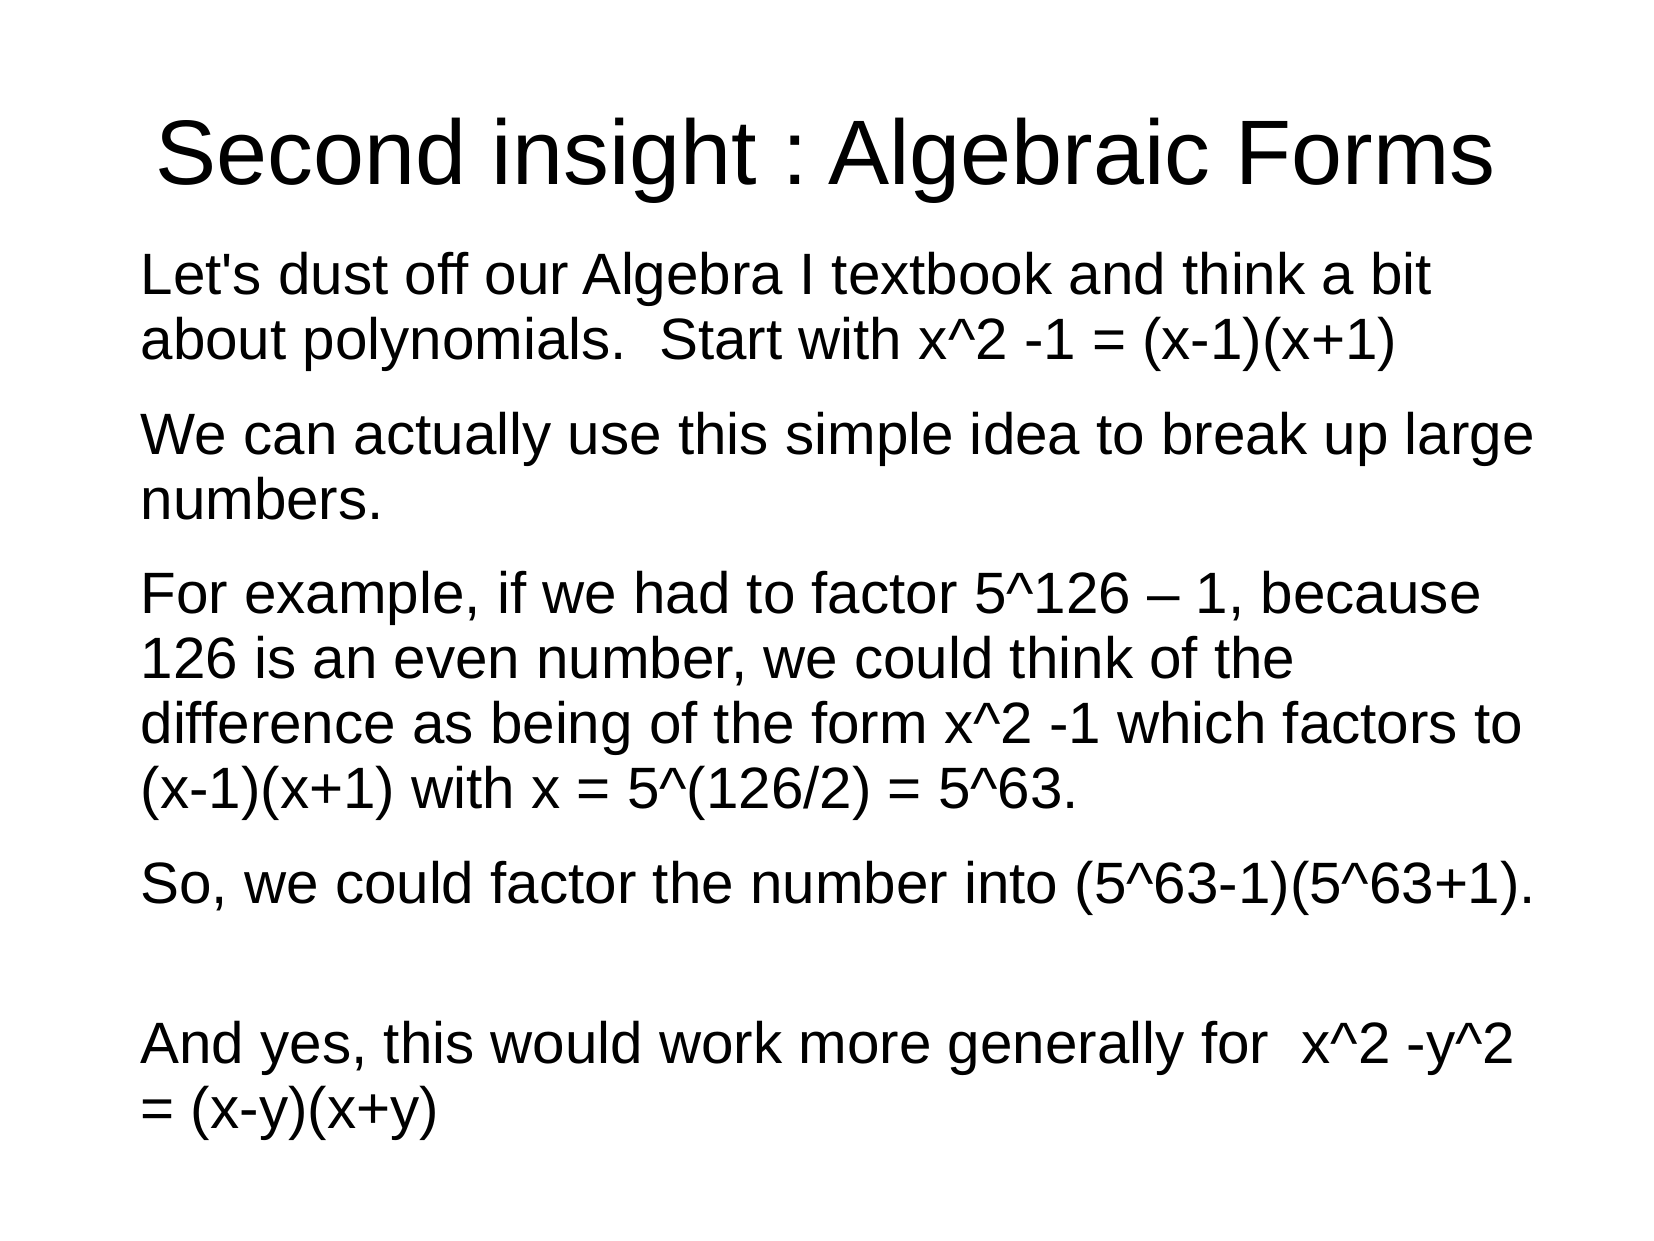

# Second insight : Algebraic Forms
Let's dust off our Algebra I textbook and think a bit about polynomials. Start with x^2 -1 = (x-1)(x+1)
We can actually use this simple idea to break up large numbers.
For example, if we had to factor 5^126 – 1, because 126 is an even number, we could think of the difference as being of the form x^2 -1 which factors to (x-1)(x+1) with x = 5^(126/2) = 5^63.
So, we could factor the number into (5^63-1)(5^63+1).
And yes, this would work more generally for x^2 -y^2 = (x-y)(x+y)